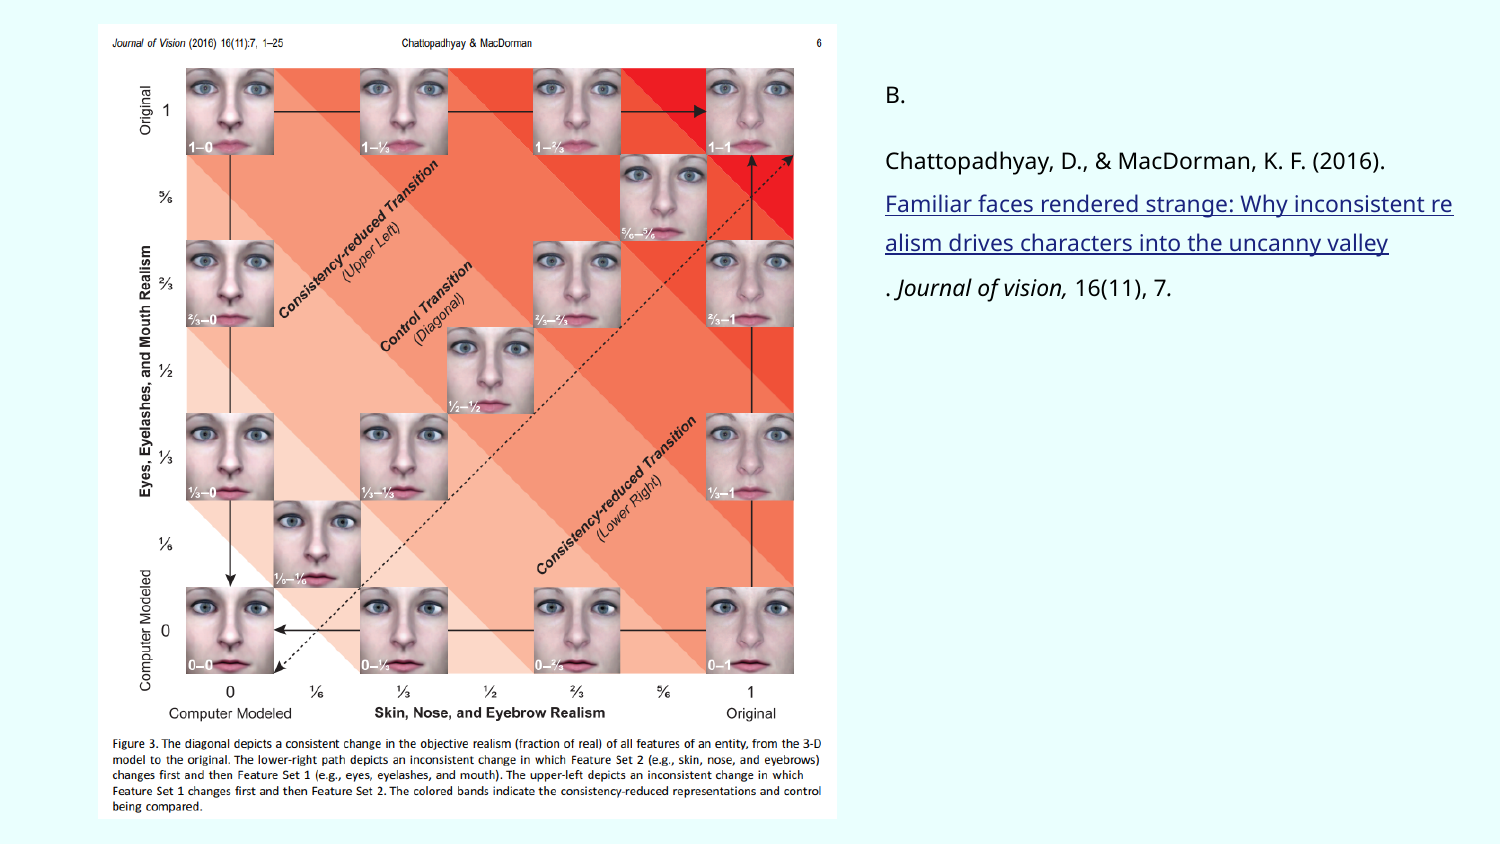

B.
Chattopadhyay, D., & MacDorman, K. F. (2016). Familiar faces rendered strange: Why inconsistent realism drives characters into the uncanny valley. Journal of vision, 16(11), 7.